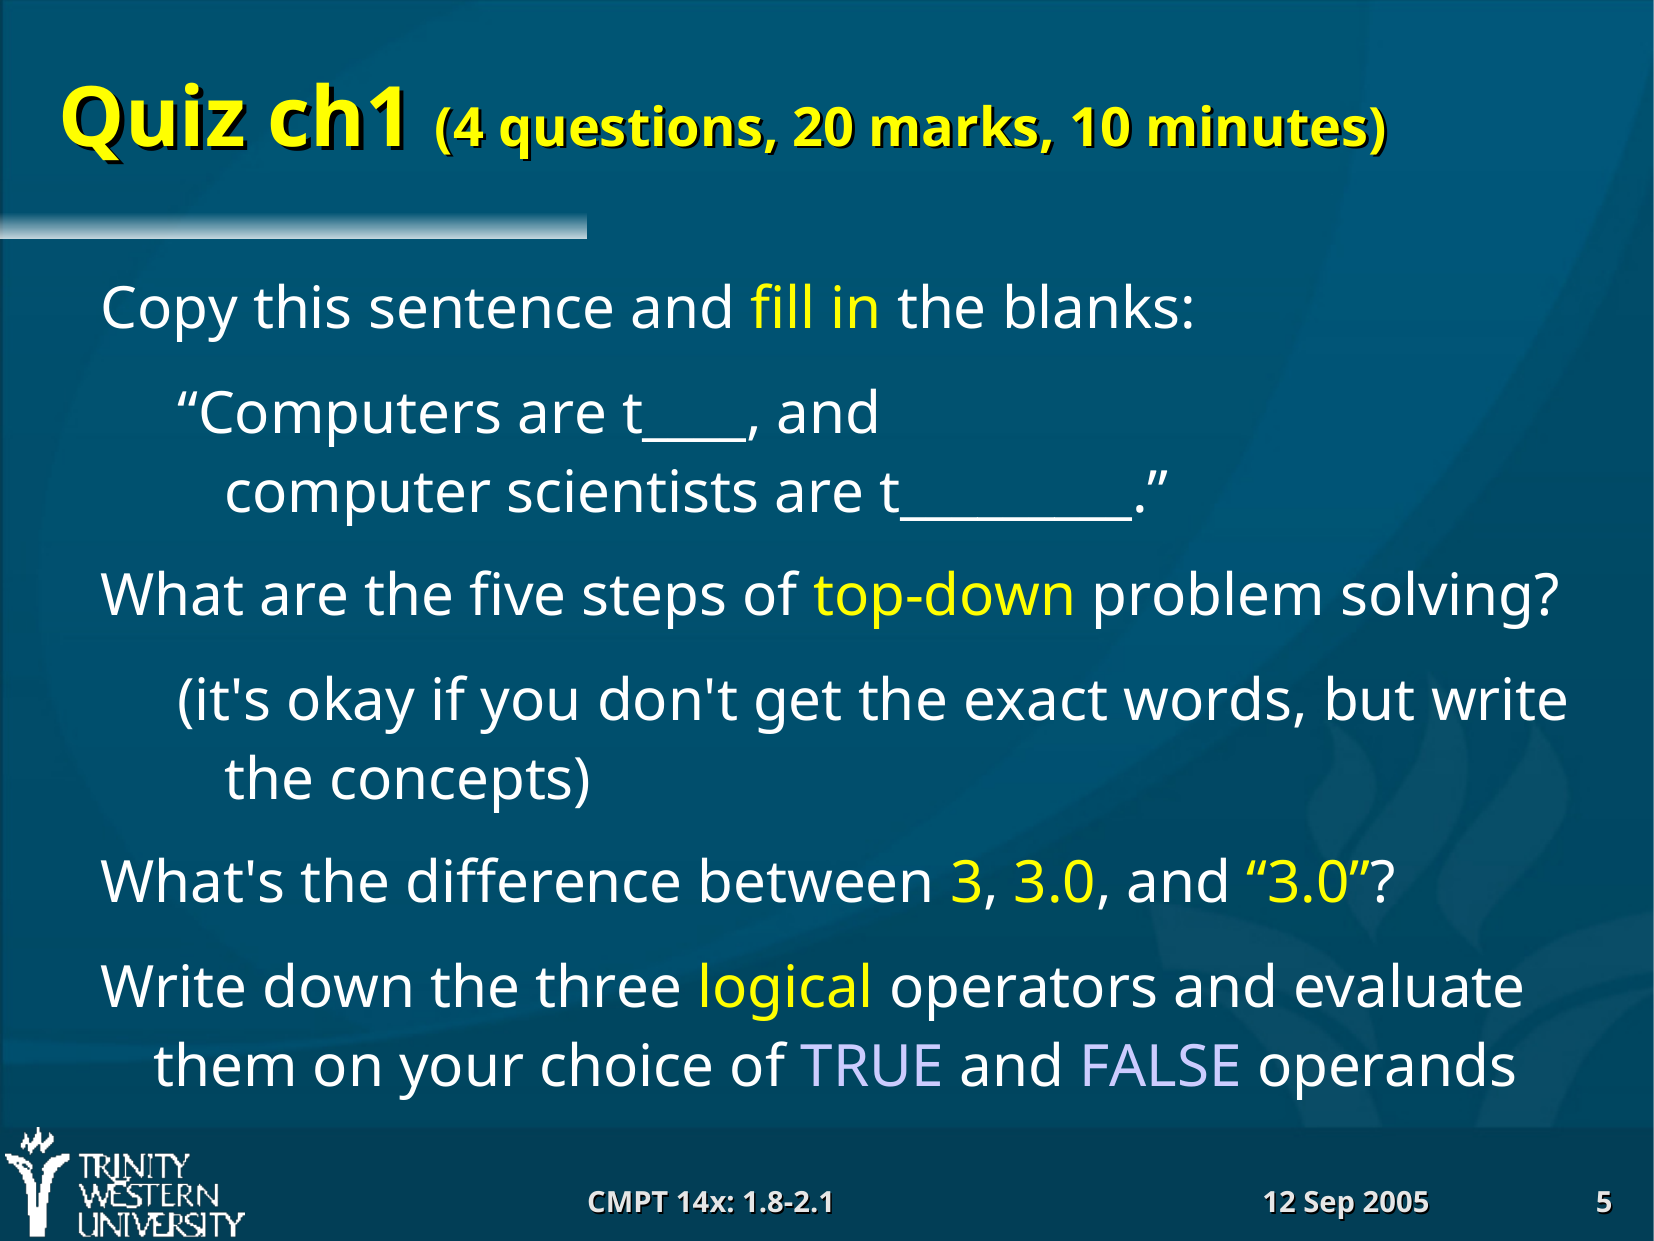

# Quiz ch1 (4 questions, 20 marks, 10 minutes)
Copy this sentence and fill in the blanks:
“Computers are t____, and
computer scientists are t_________.”
What are the five steps of top-down problem solving?
(it's okay if you don't get the exact words, but write the concepts)
What's the difference between 3, 3.0, and “3.0”?
Write down the three logical operators and evaluate them on your choice of TRUE and FALSE operands
CMPT 14x: 1.8-2.1
12 Sep 2005
5